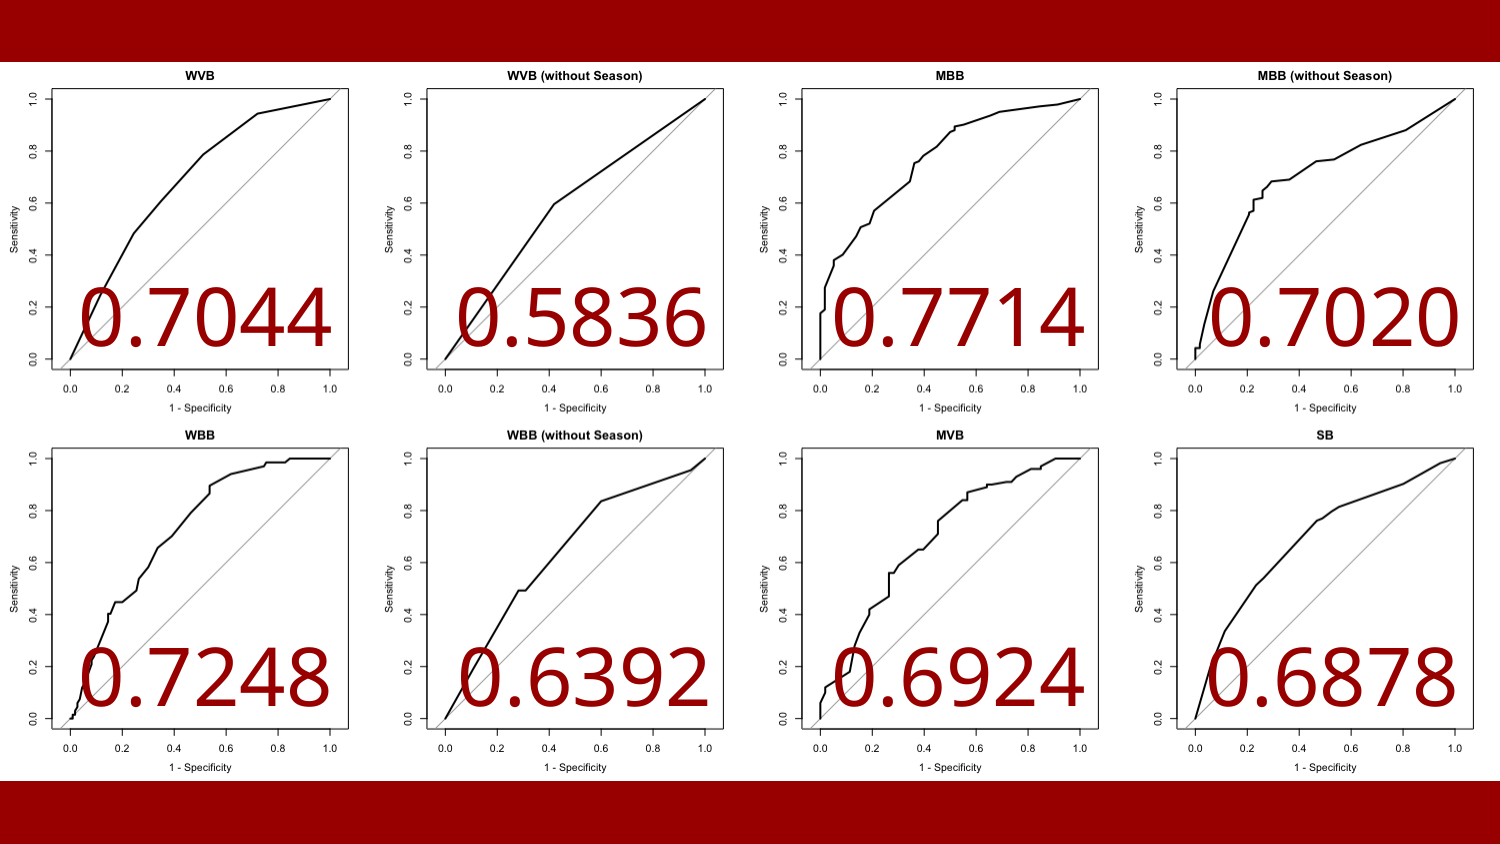

# 0.7044
0.5836
0.7714
0.7020
0.7248
0.6392
0.6924
0.6878